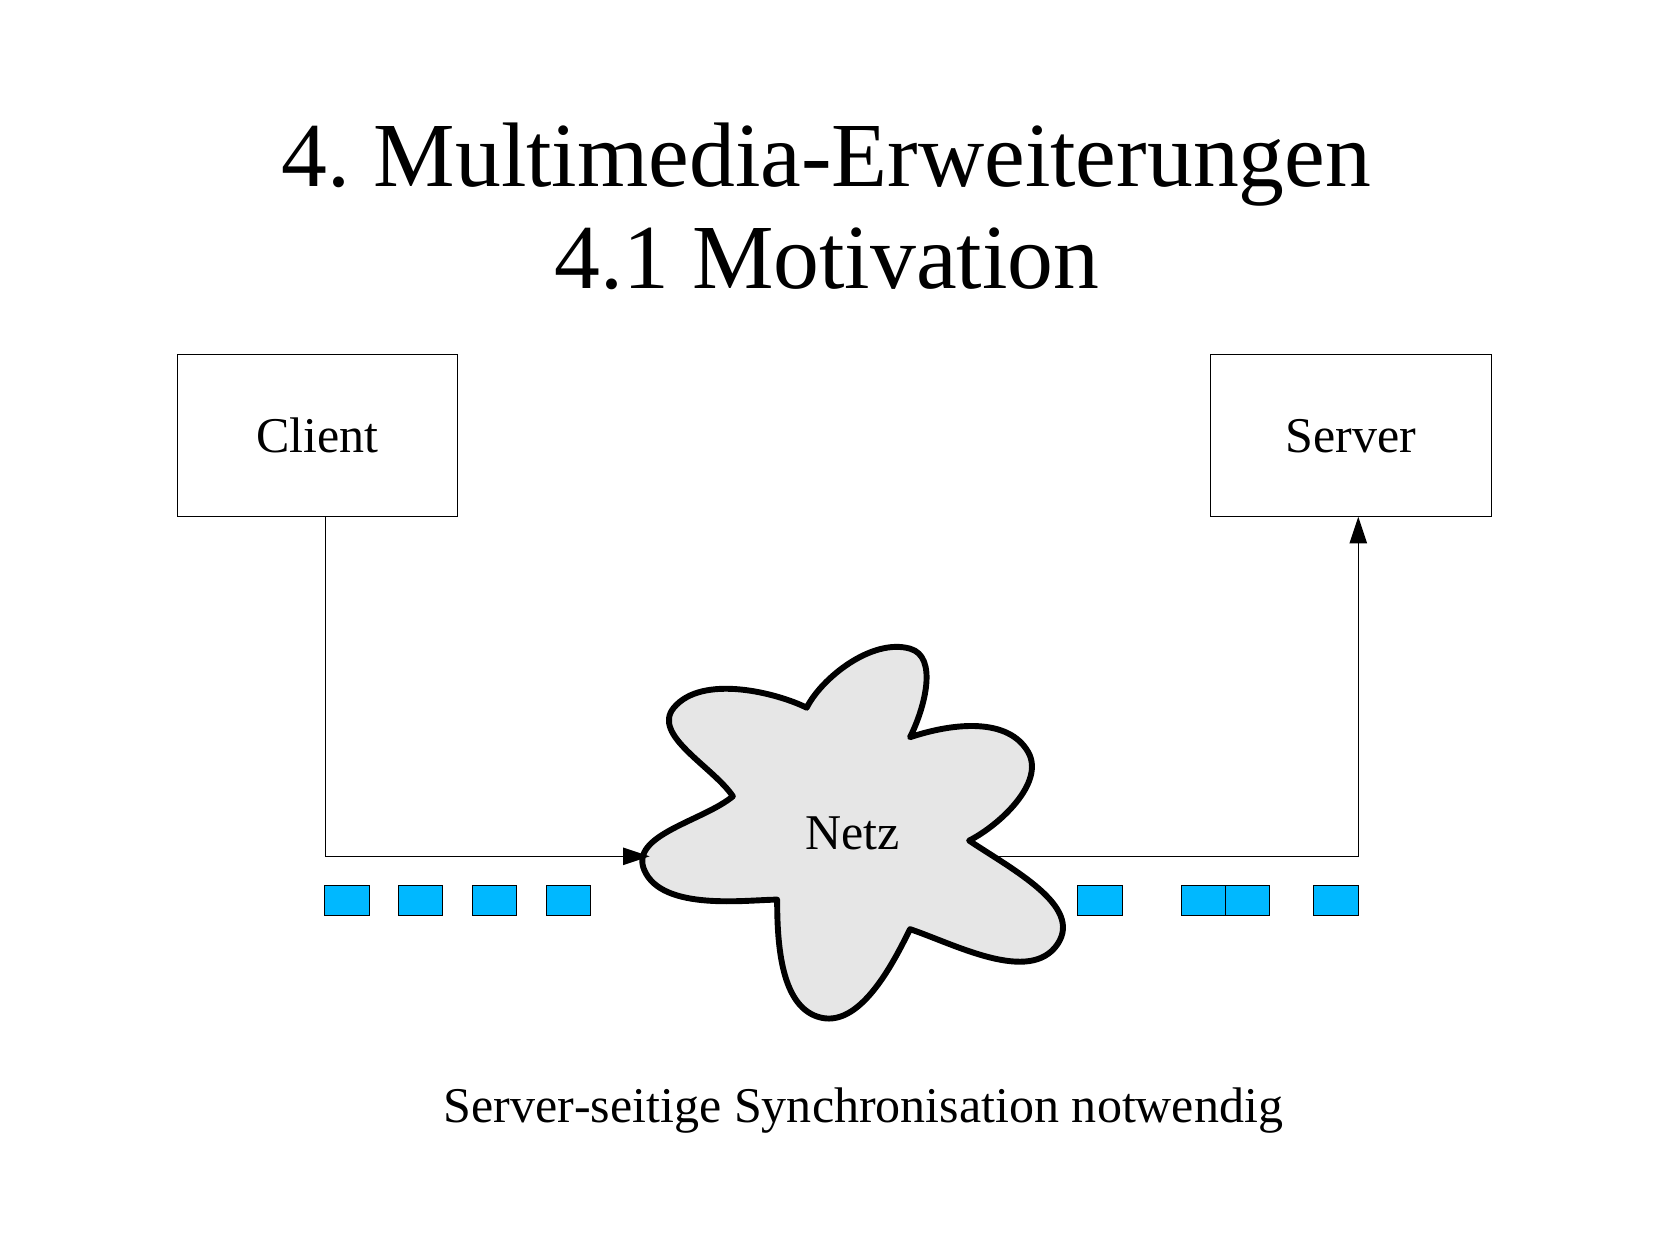

# 4. Multimedia-Erweiterungen 4.1 Motivation
Client
Server
Netz
Server-seitige Synchronisation notwendig